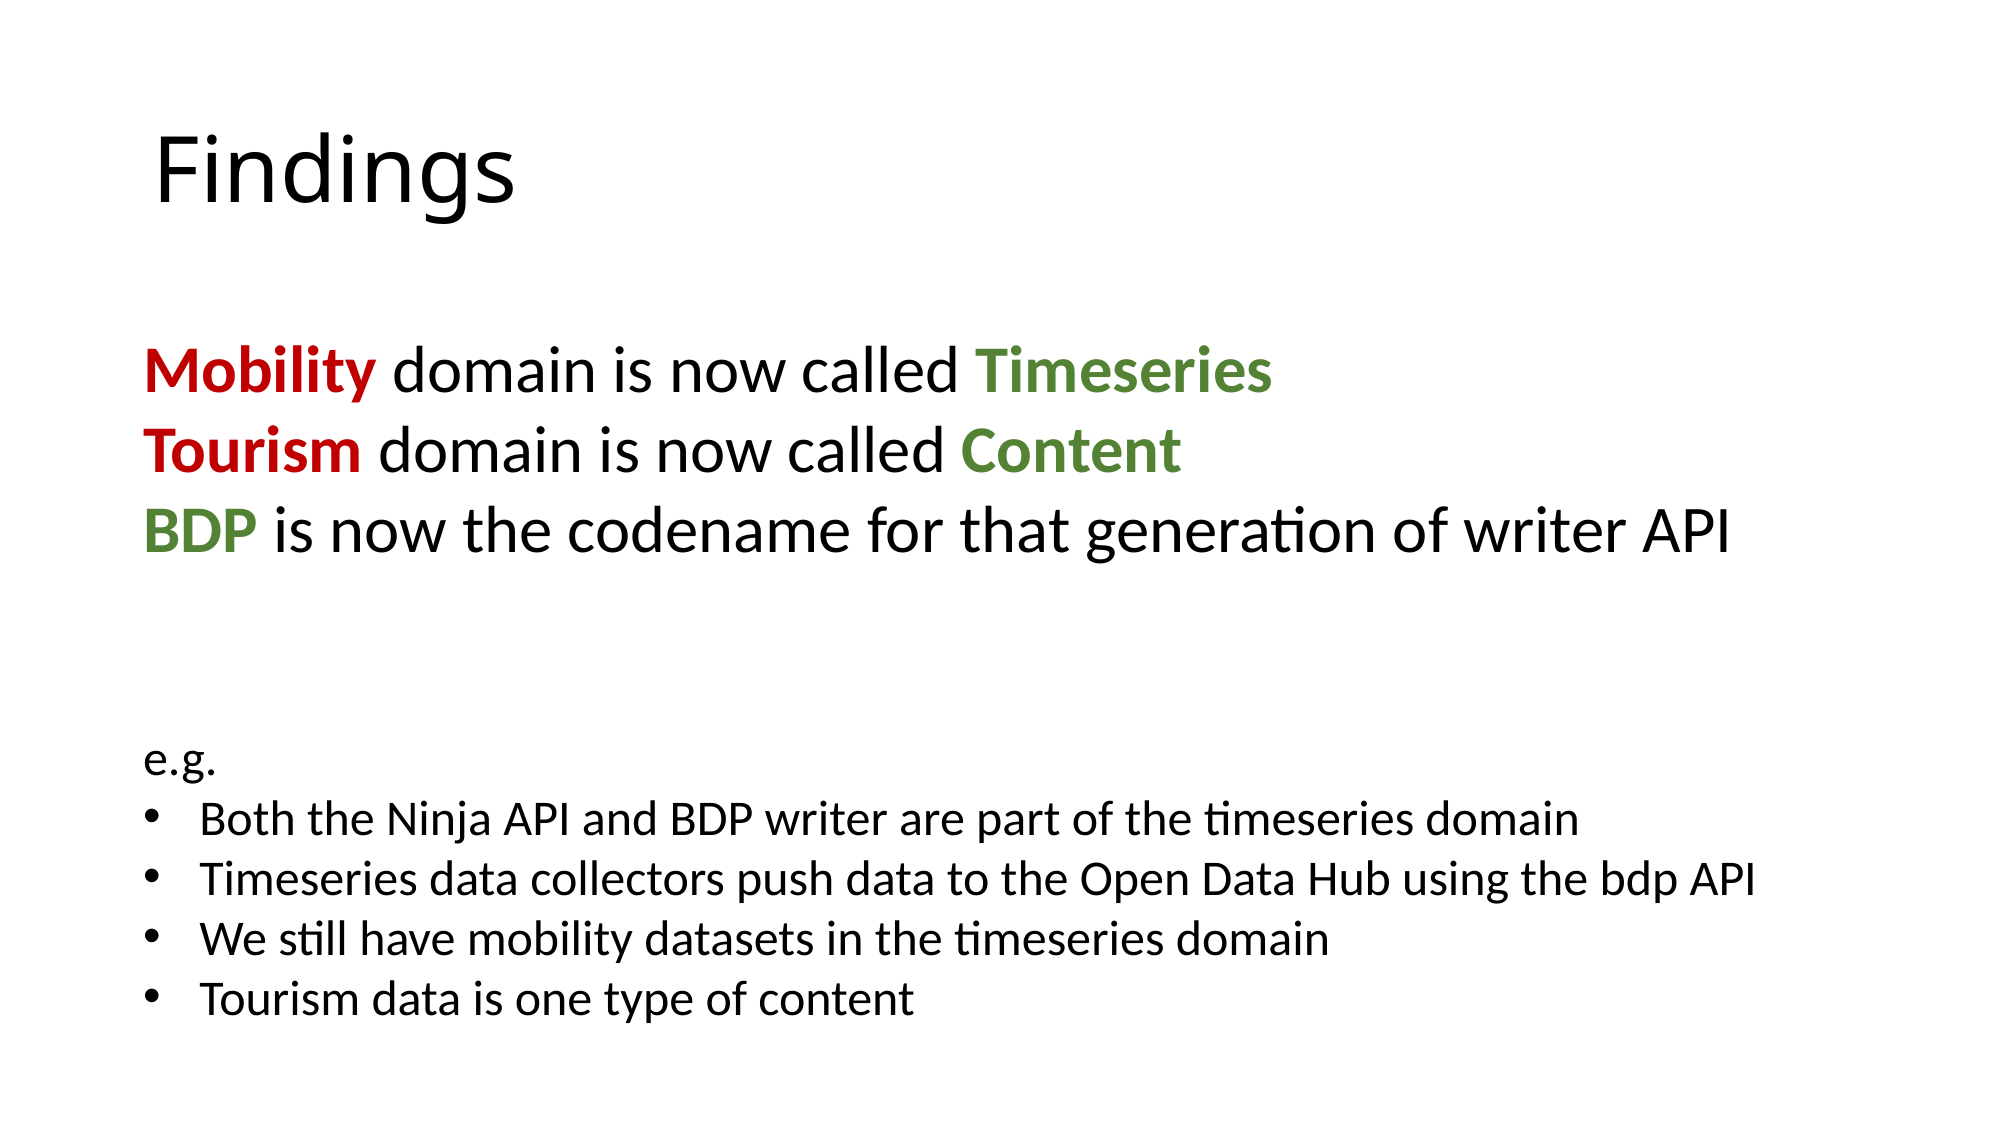

# Findings
Mobility domain is now called Timeseries
Tourism domain is now called Content
BDP is now the codename for that generation of writer API
e.g.
Both the Ninja API and BDP writer are part of the timeseries domain
Timeseries data collectors push data to the Open Data Hub using the bdp API
We still have mobility datasets in the timeseries domain
Tourism data is one type of content